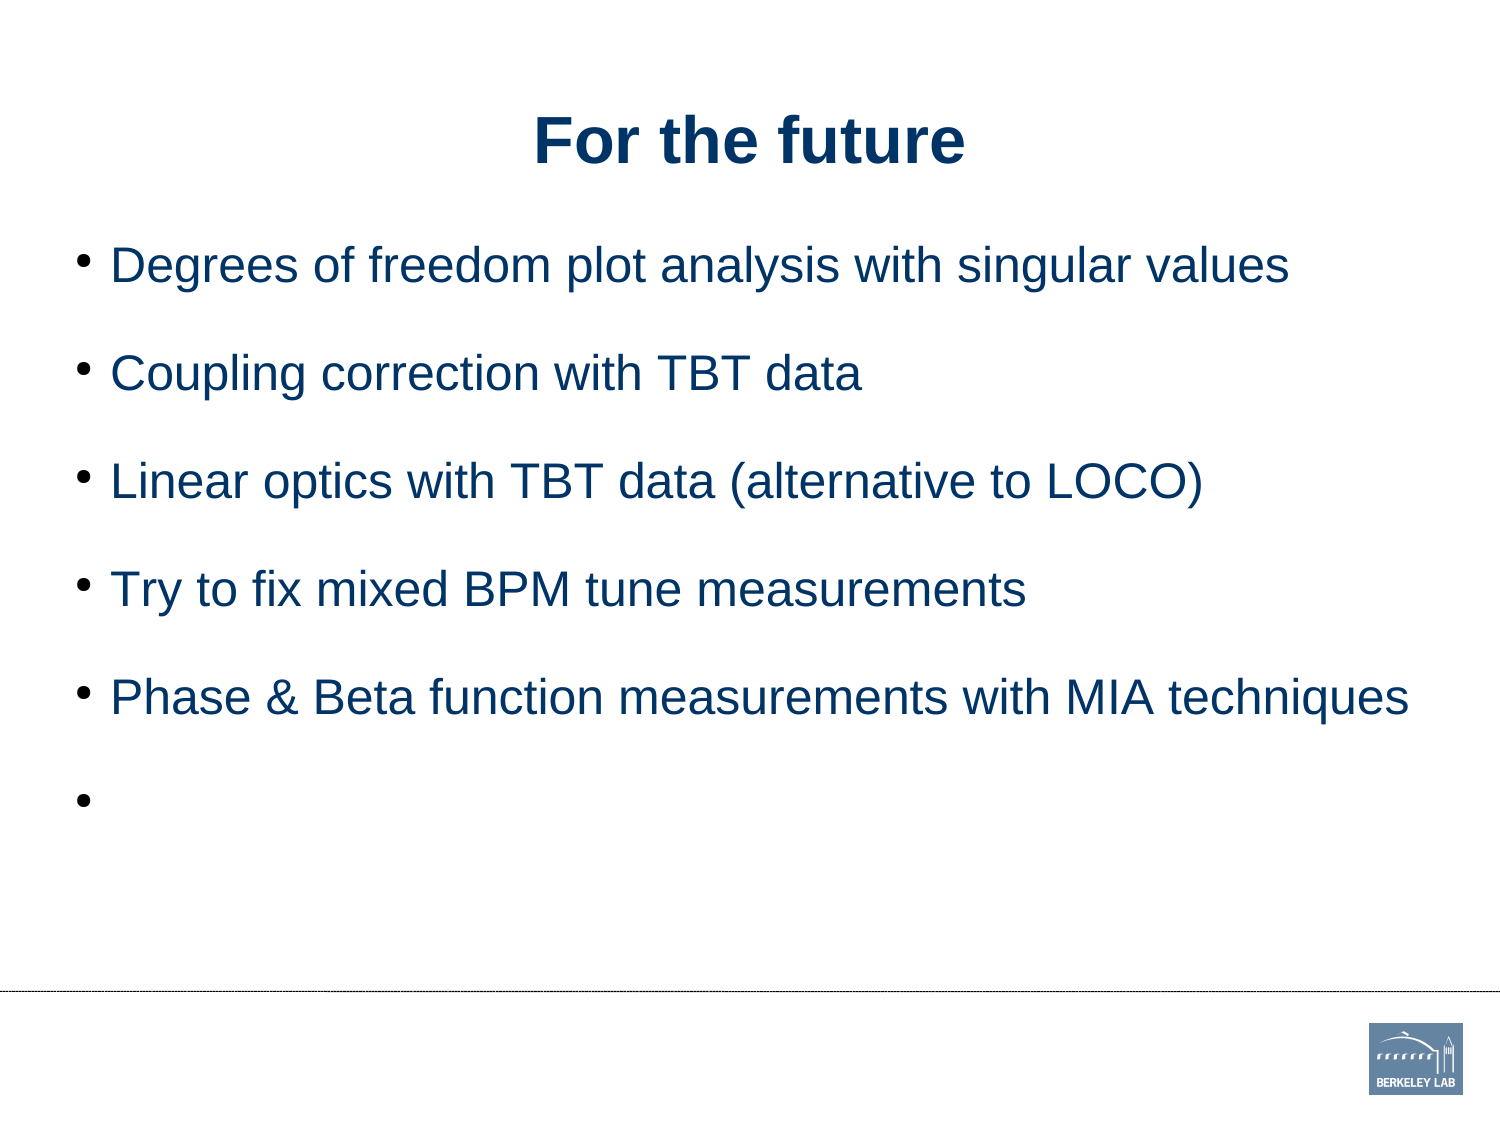

# For the future
Degrees of freedom plot analysis with singular values
Coupling correction with TBT data
Linear optics with TBT data (alternative to LOCO)
Try to fix mixed BPM tune measurements
Phase & Beta function measurements with MIA techniques